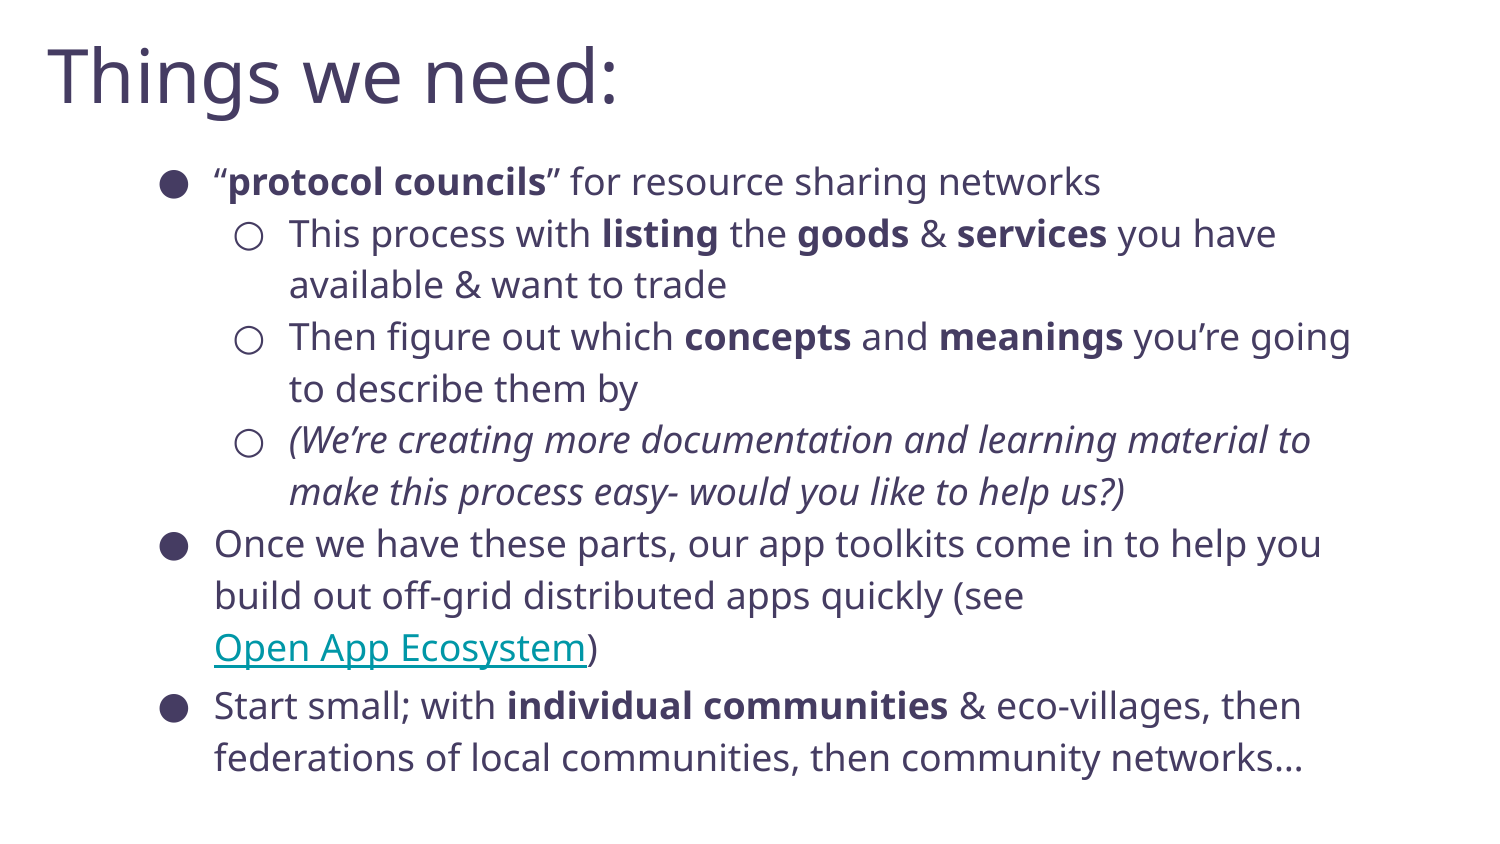

# Things we need:
“protocol councils” for resource sharing networks
This process with listing the goods & services you have available & want to trade
Then figure out which concepts and meanings you’re going to describe them by
(We’re creating more documentation and learning material to make this process easy- would you like to help us?)
Once we have these parts, our app toolkits come in to help you build out off-grid distributed apps quickly (see Open App Ecosystem)
Start small; with individual communities & eco-villages, then federations of local communities, then community networks…